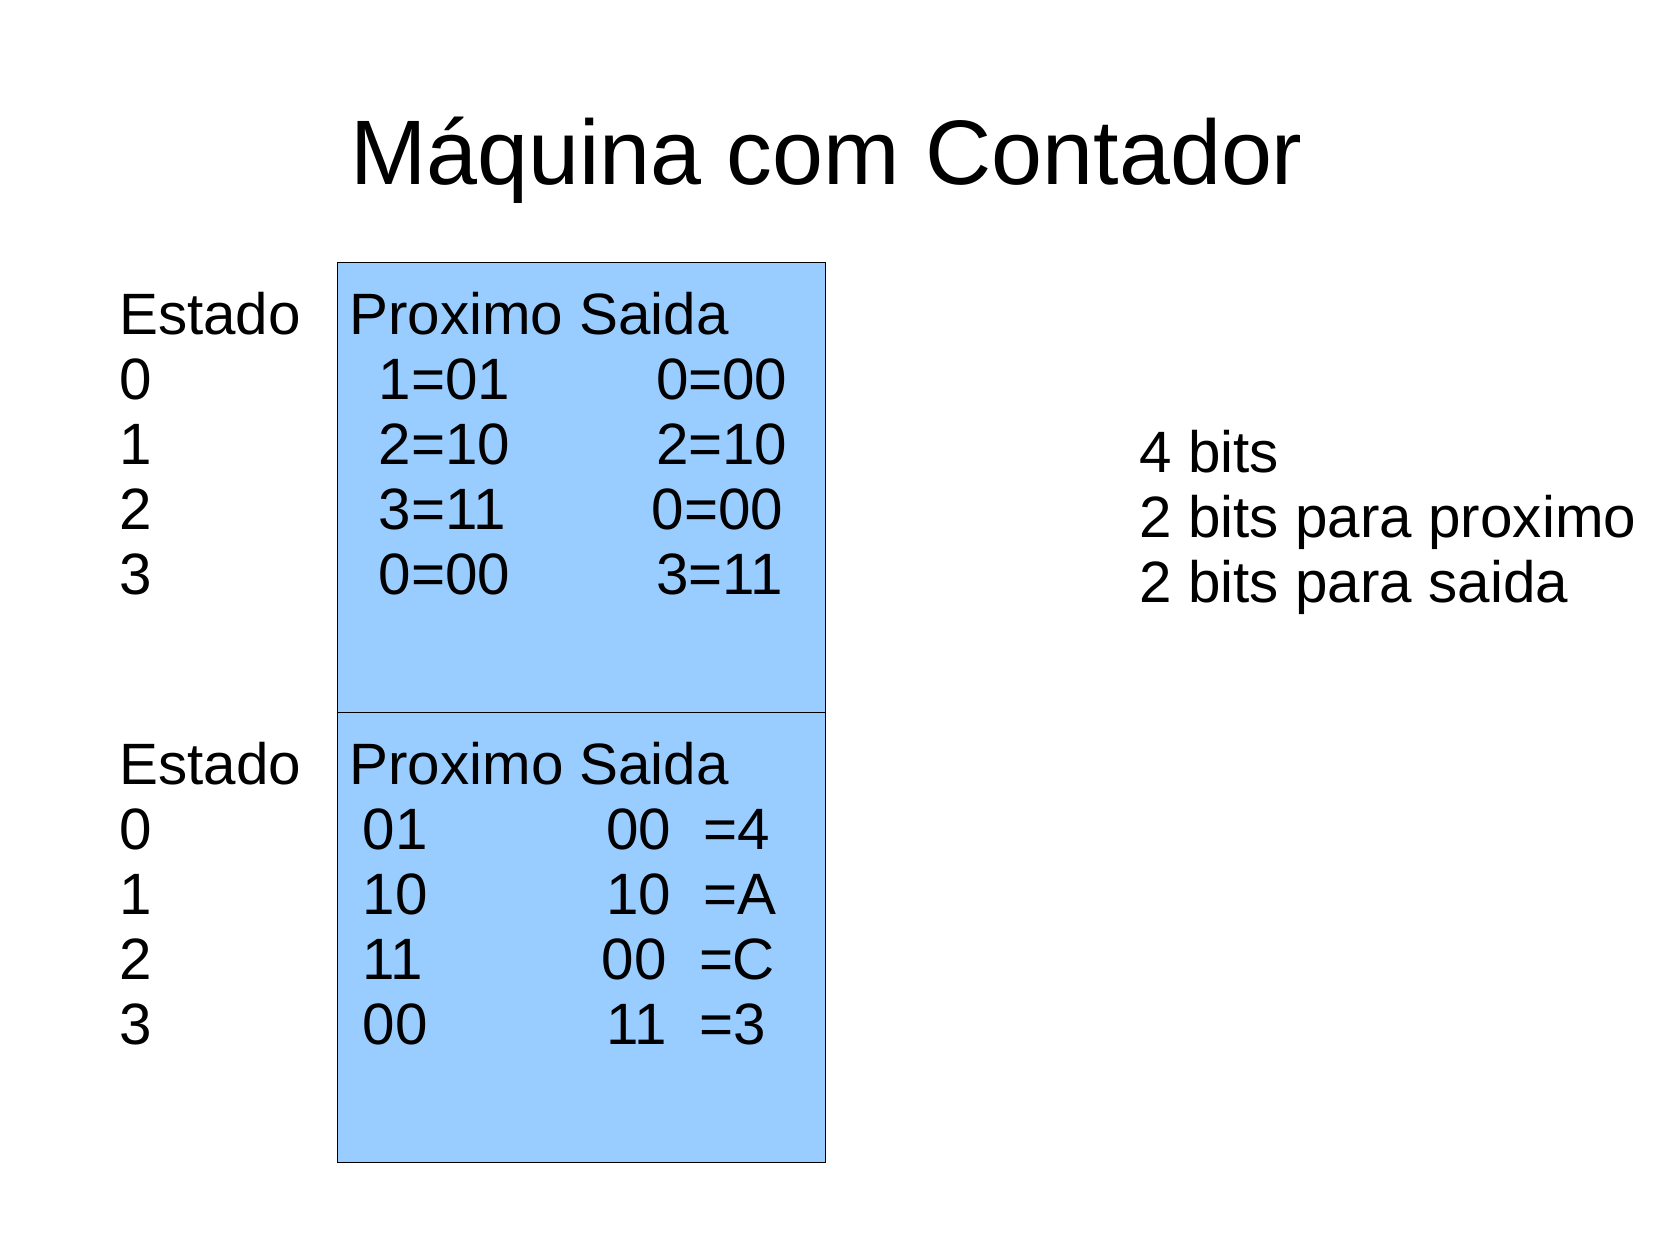

# Máquina com Contador
Estado Proximo Saida
0 1=01 0=00
1 2=10 2=10
2 3=11 0=00
3 0=00 3=11
4 bits
2 bits para proximo
2 bits para saida
Estado Proximo Saida
0 01 00 =4
1 10 10 =A
2 11 00 =C
3 00 11 =3